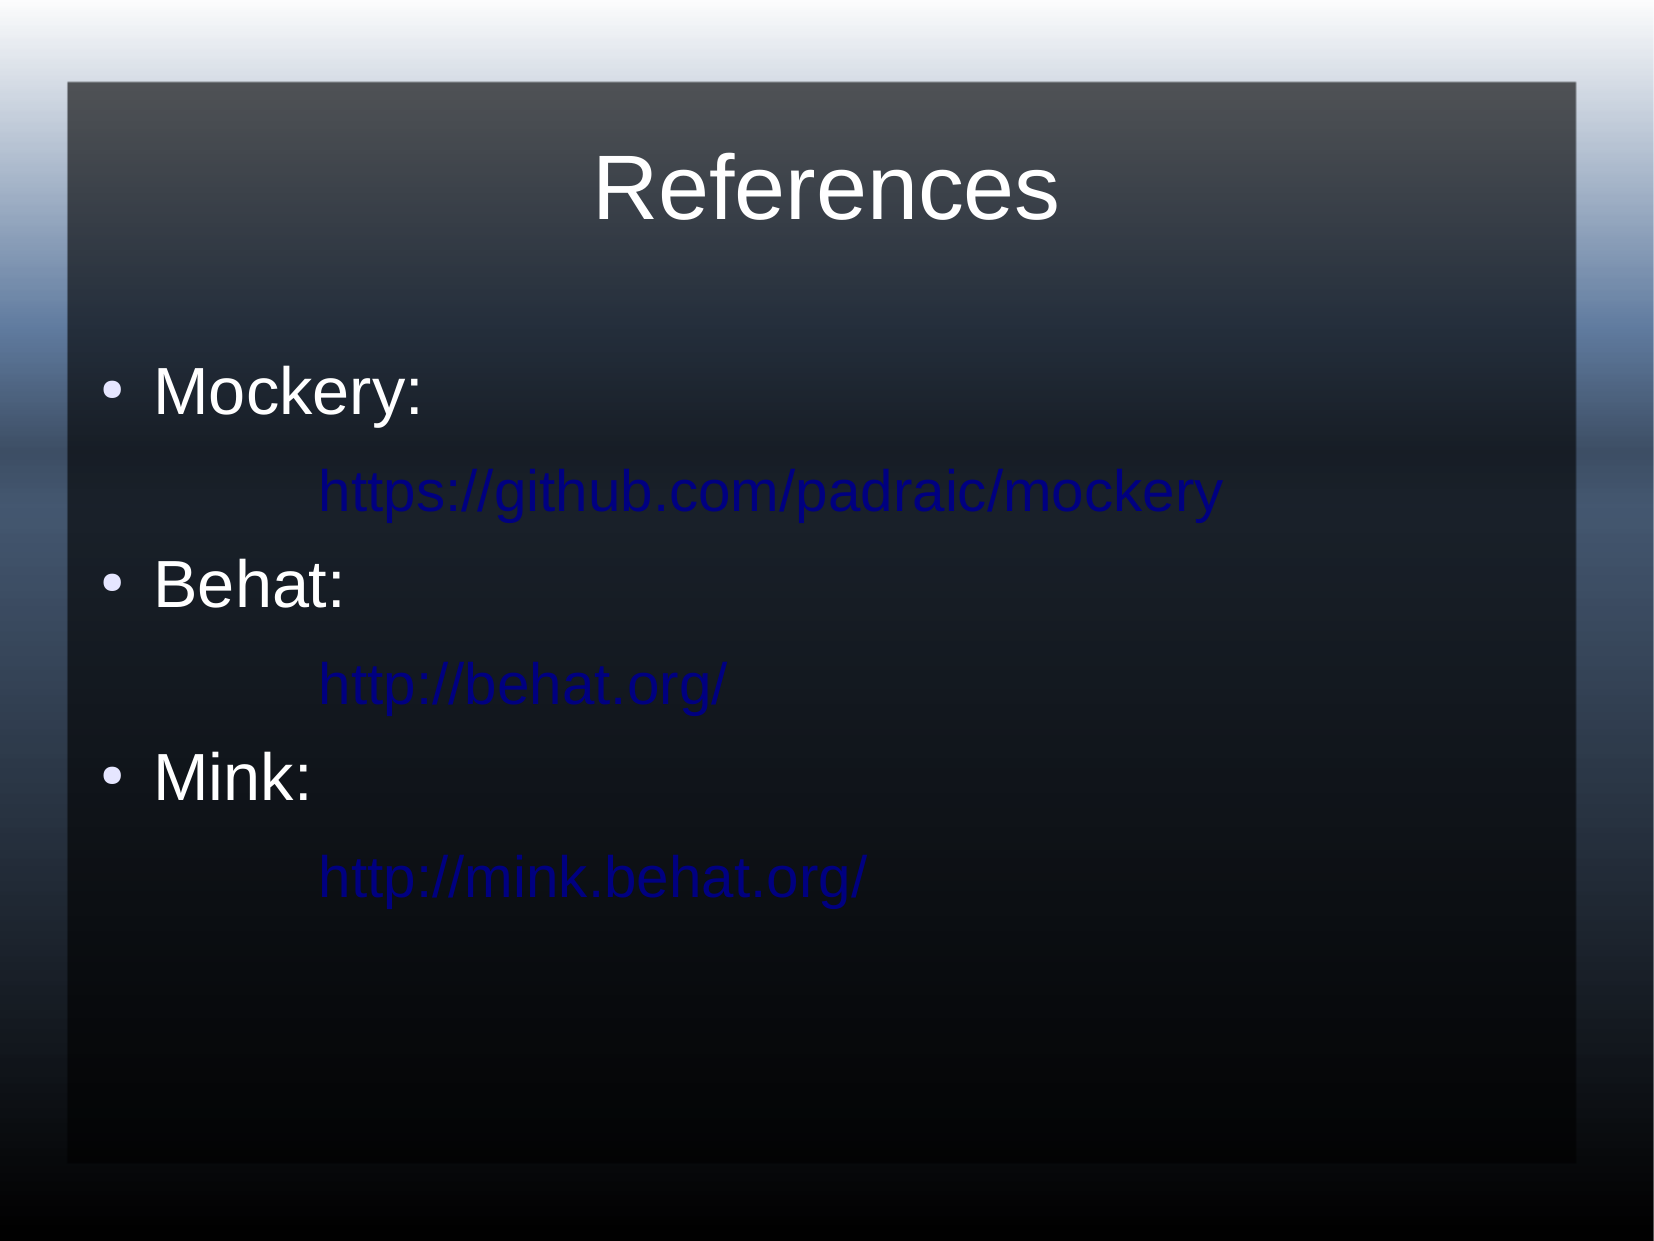

# References
Mockery:
https://github.com/padraic/mockery
Behat:
http://behat.org/
Mink:
http://mink.behat.org/